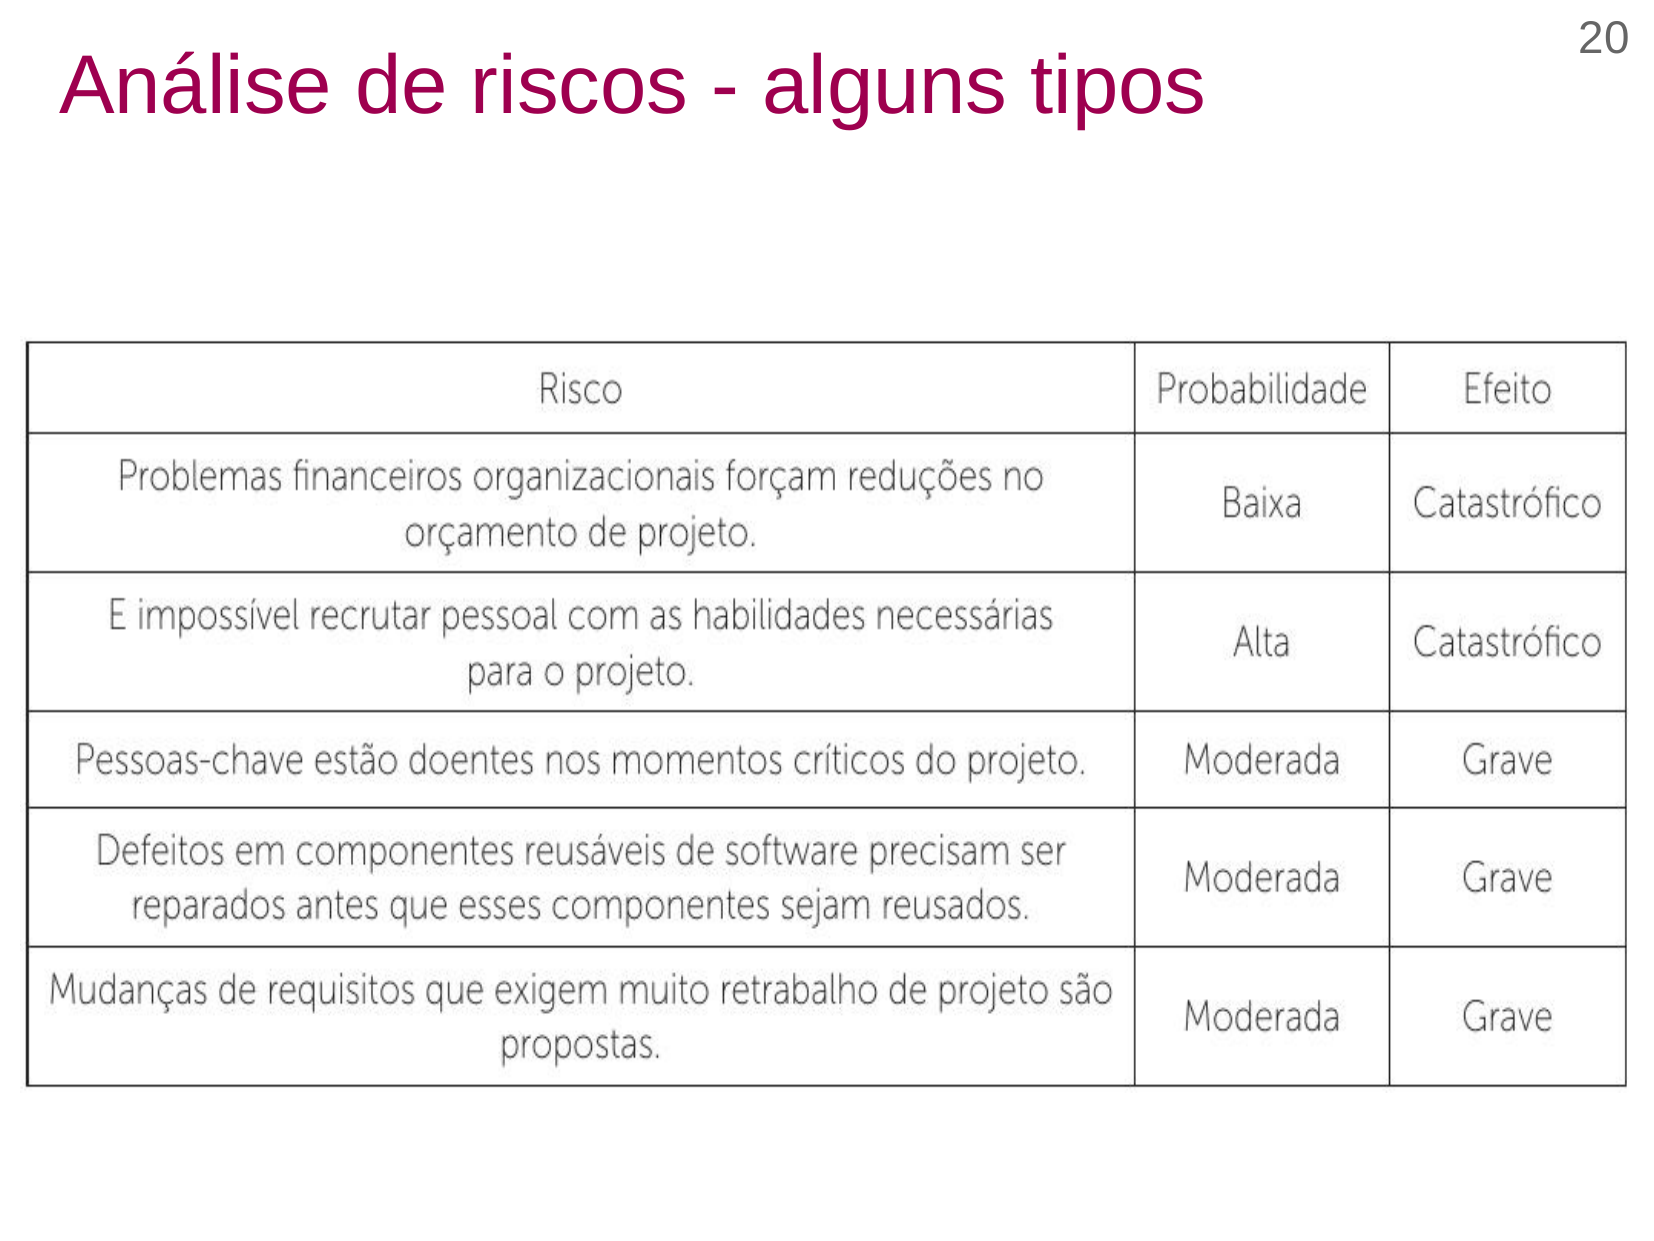

20
# Análise de riscos - alguns tipos